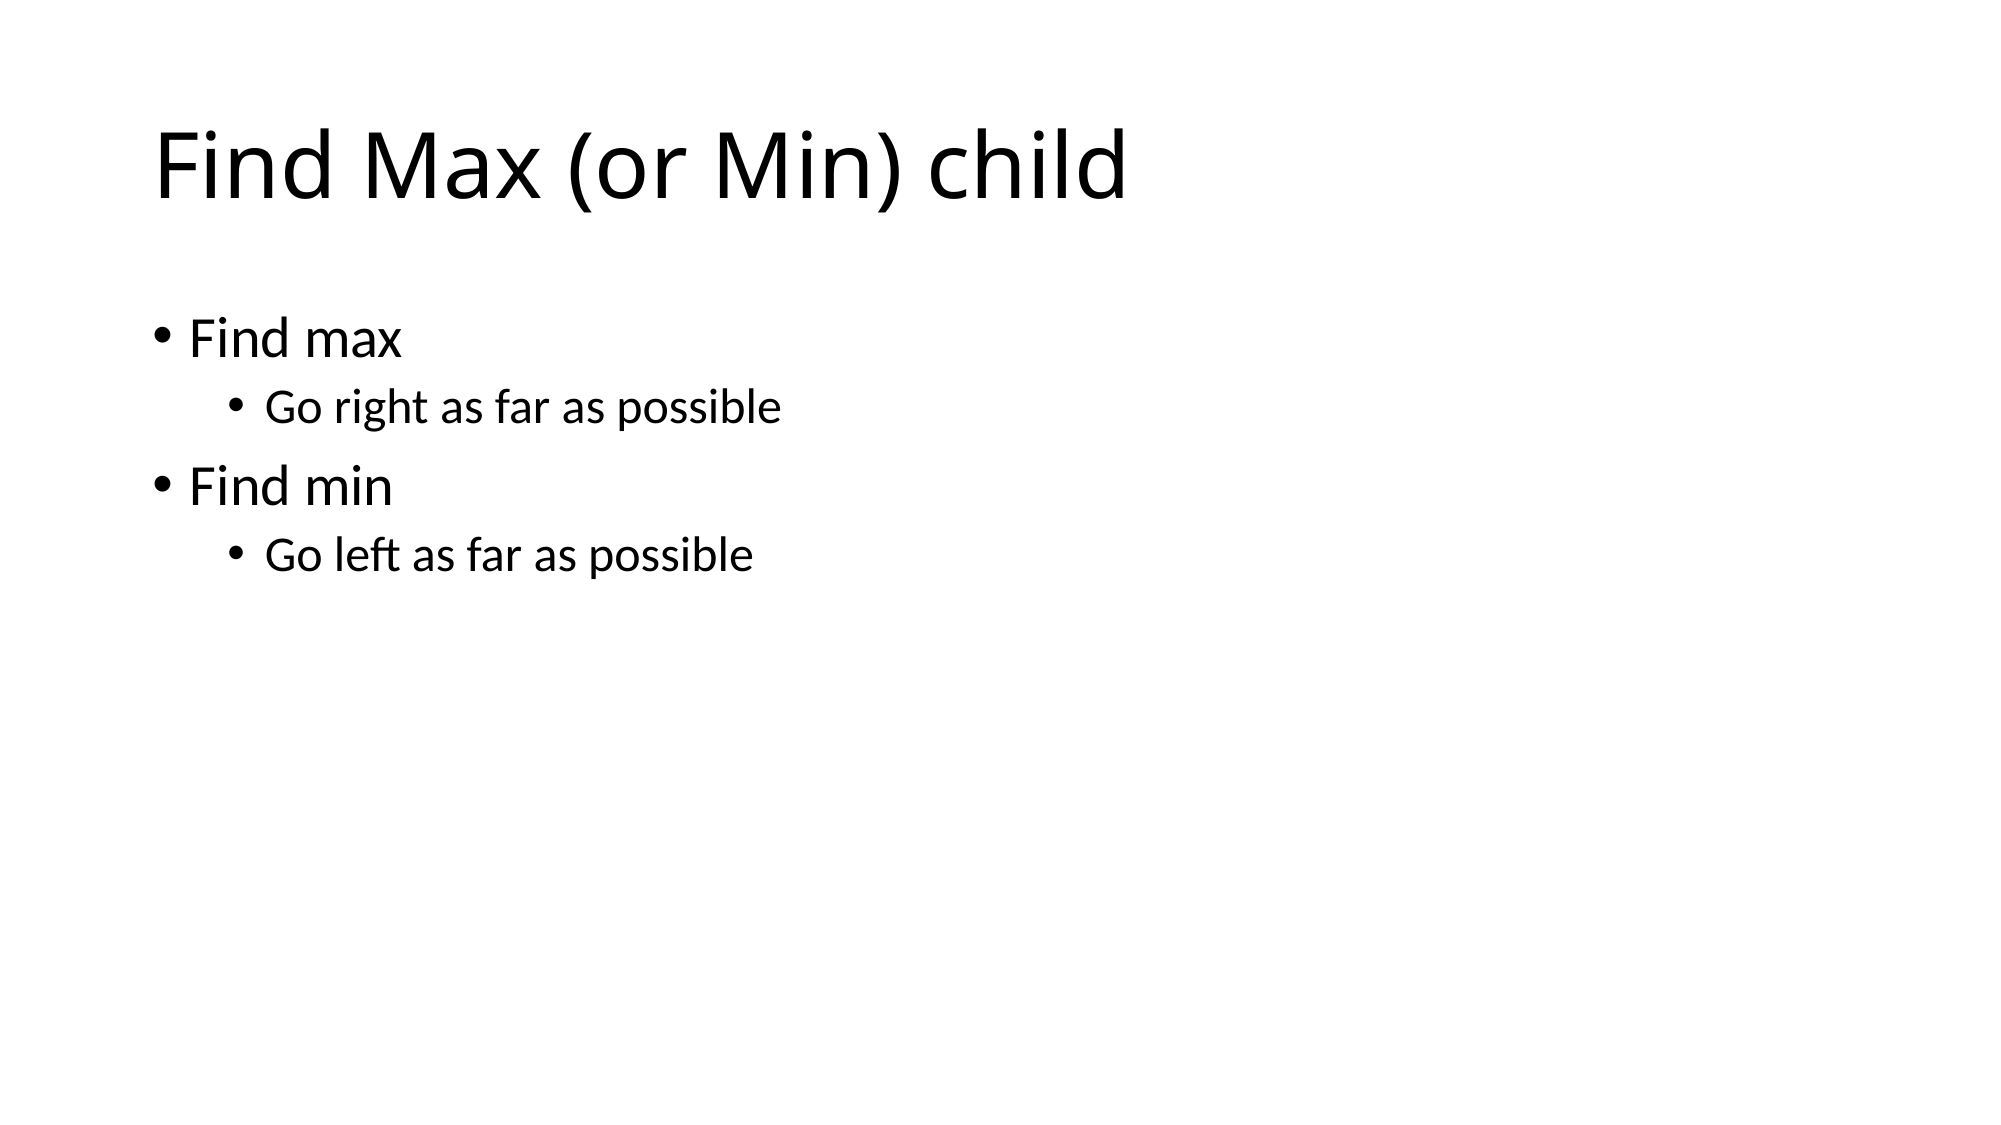

# Find Max (or Min) child
Find max
Go right as far as possible
Find min
Go left as far as possible